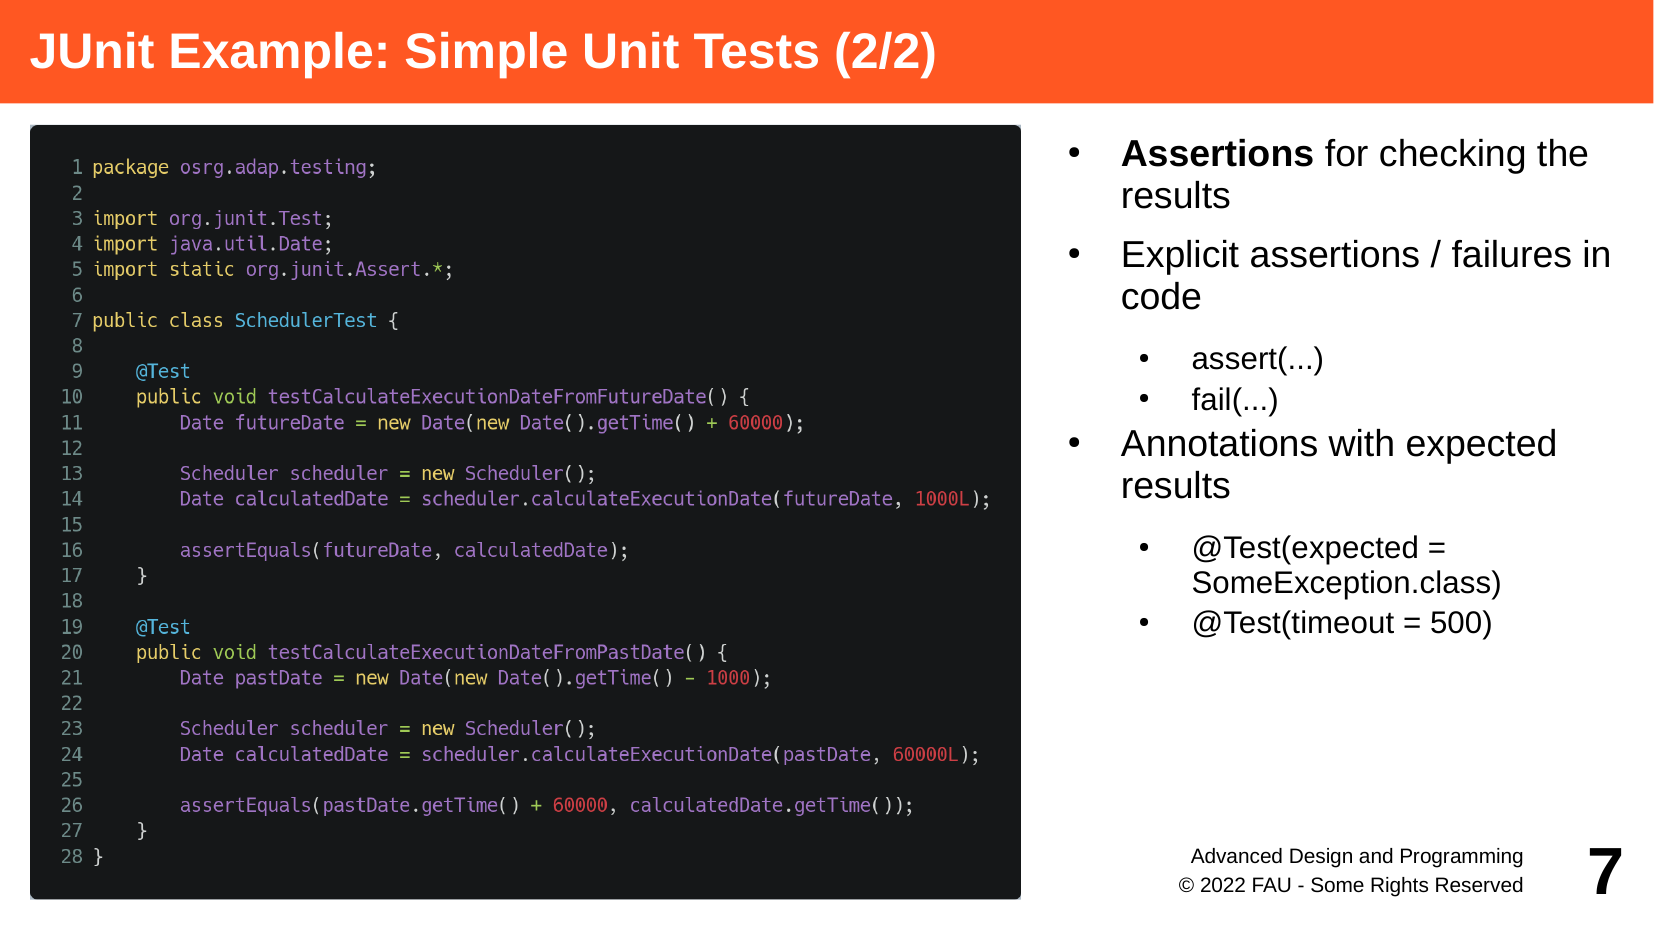

# JUnit Example: Simple Unit Tests (2/2)
Assertions for checking the results
Explicit assertions / failures in code
assert(...)
fail(...)
Annotations with expected results
@Test(expected = SomeException.class)
@Test(timeout = 500)
Advanced Design and Programming
7
© 2022 FAU - Some Rights Reserved